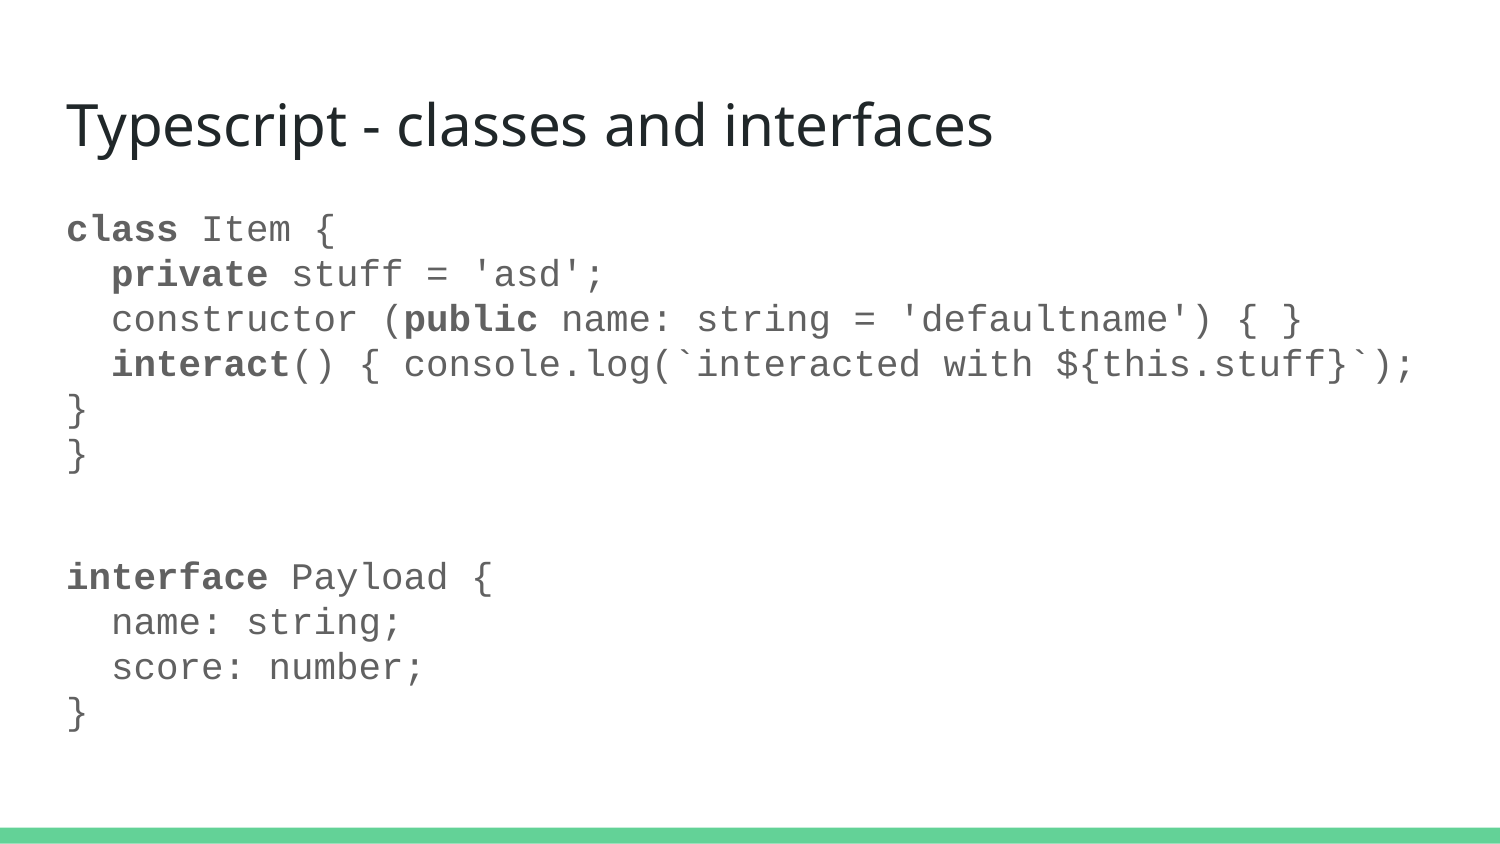

# Typescript - classes and interfaces
class Item {
 private stuff = 'asd';
 constructor (public name: string = 'defaultname') { }
 interact() { console.log(`interacted with ${this.stuff}`); }
}
interface Payload {
 name: string;
 score: number;
}